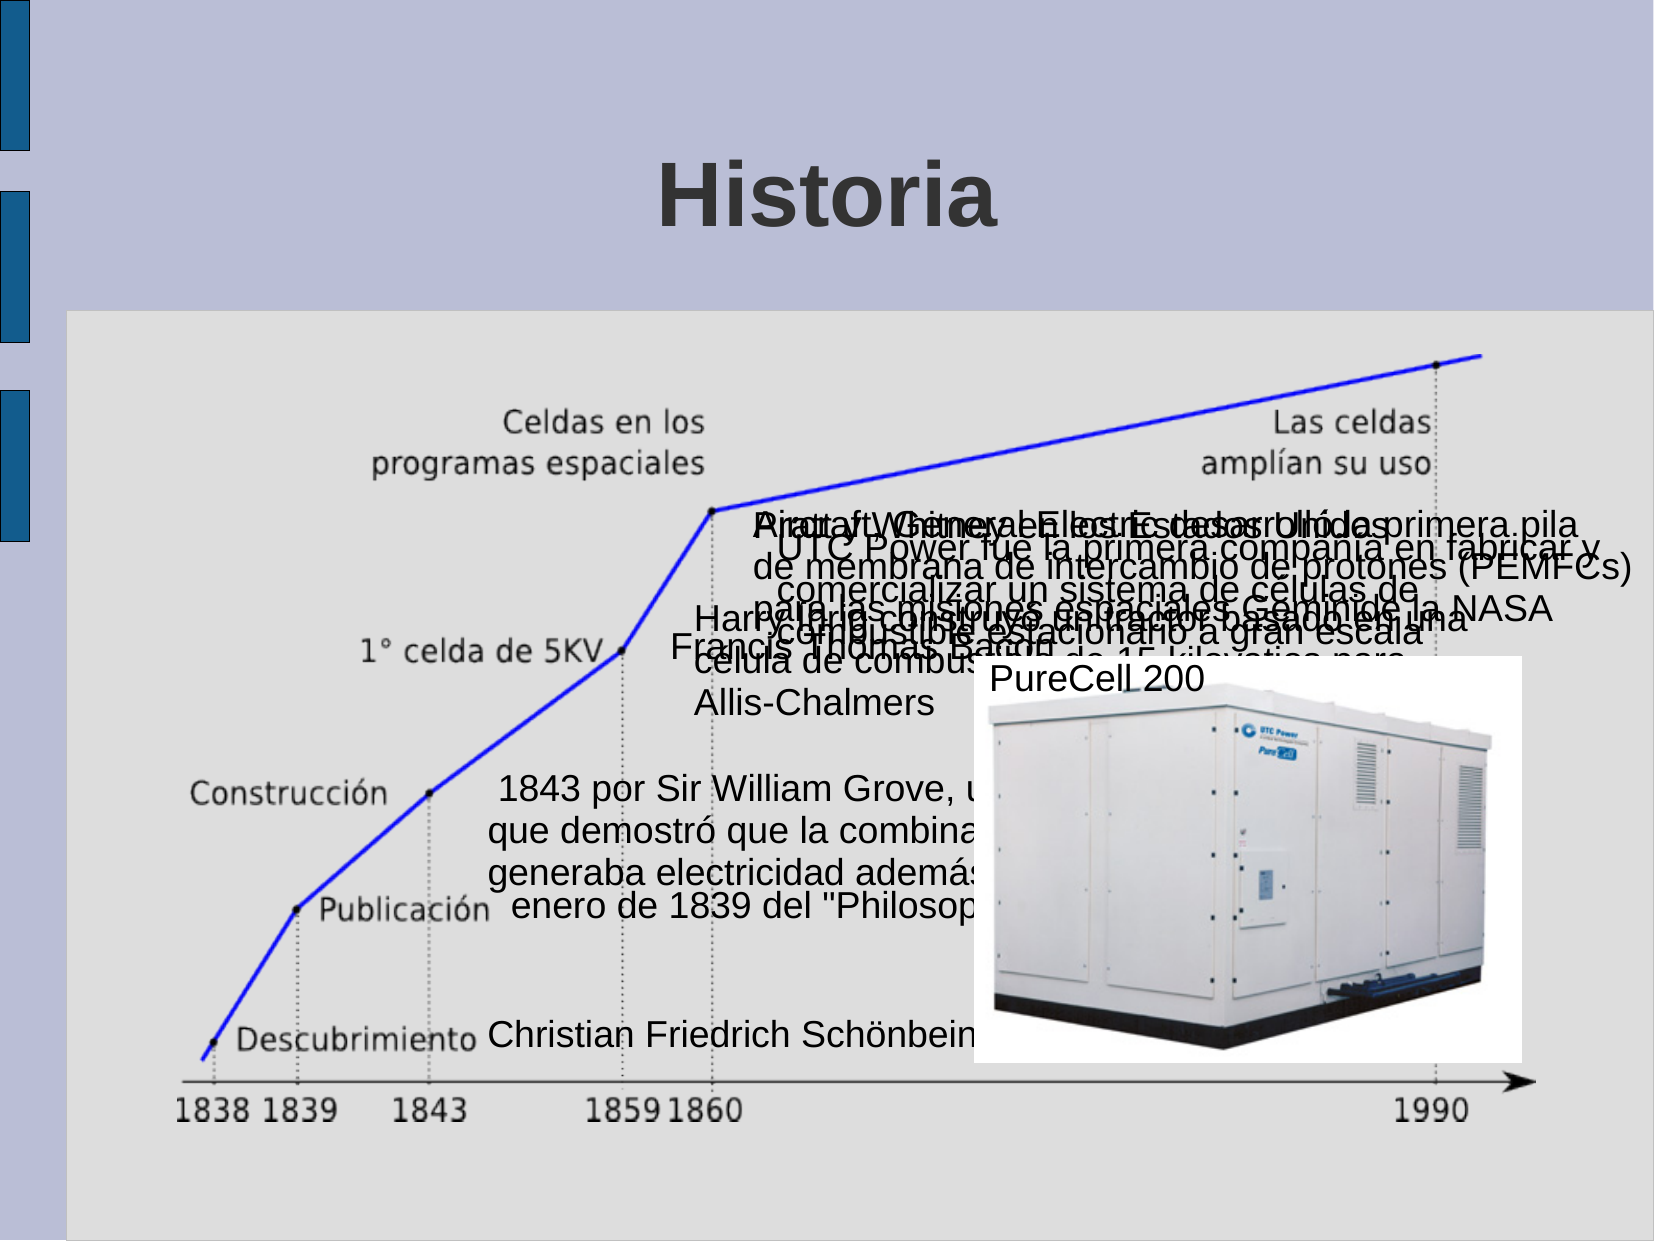

# Historia
Aircraft, General Electric desarrolló la primera pila
de membrana de intercambio de protones (PEMFCs)
para las misiones espaciales Geminide la NASA
Pratt y Whitney en los Estados Unidos
UTC Power fue la primera compañía en fabricar y
comercializar un sistema de células de
combustible estacionario a gran escala
Harry Ihrig construyó un tractor basado en una
célula de combustible de 15 kilovatios para
Allis-Chalmers
Francis Thomas Bacon
PureCell 200
 1843 por Sir William Grove, un juez y científico galés
que demostró que la combinación de hidrógeno y oxígeno
generaba electricidad además de agua y calor
enero de 1839 del "Philosophical Magazine"
Christian Friedrich Schönbein en Suiza